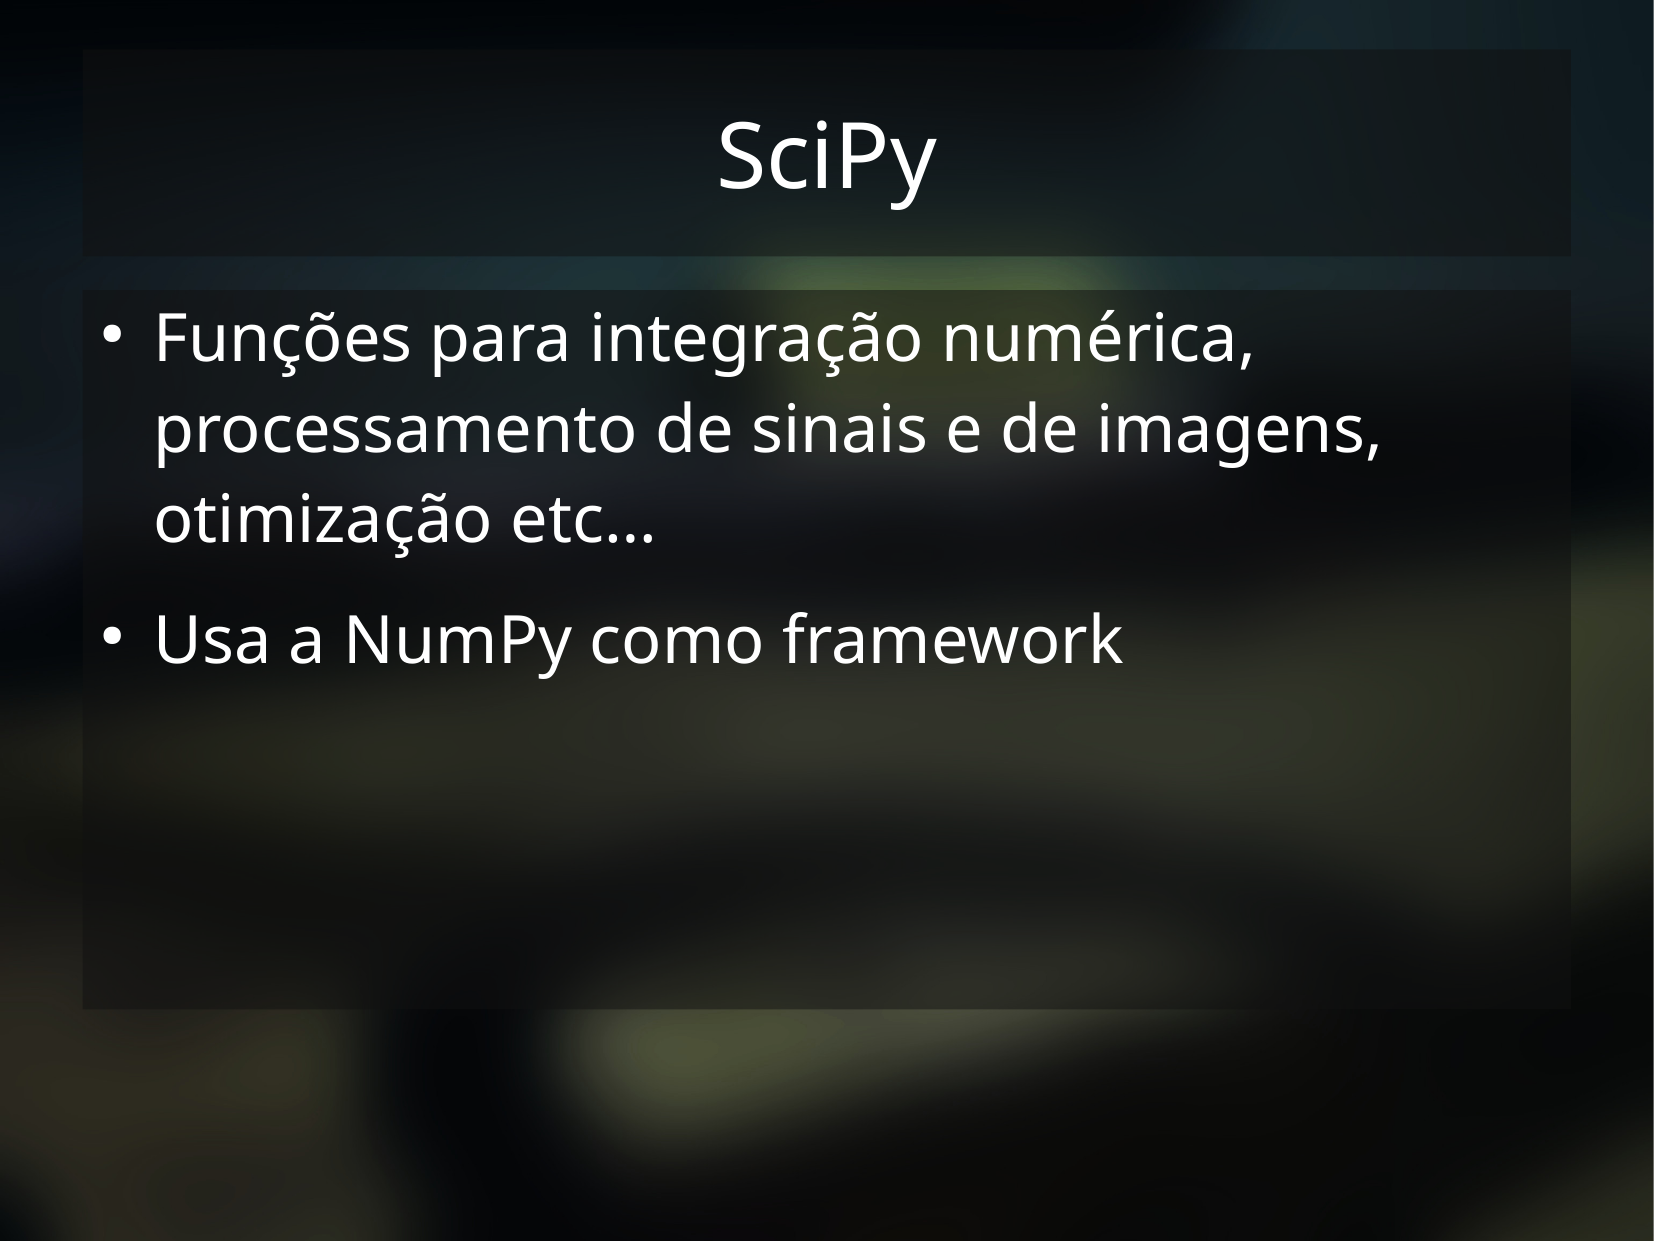

# SciPy
Funções para integração numérica, processamento de sinais e de imagens, otimização etc…
Usa a NumPy como framework